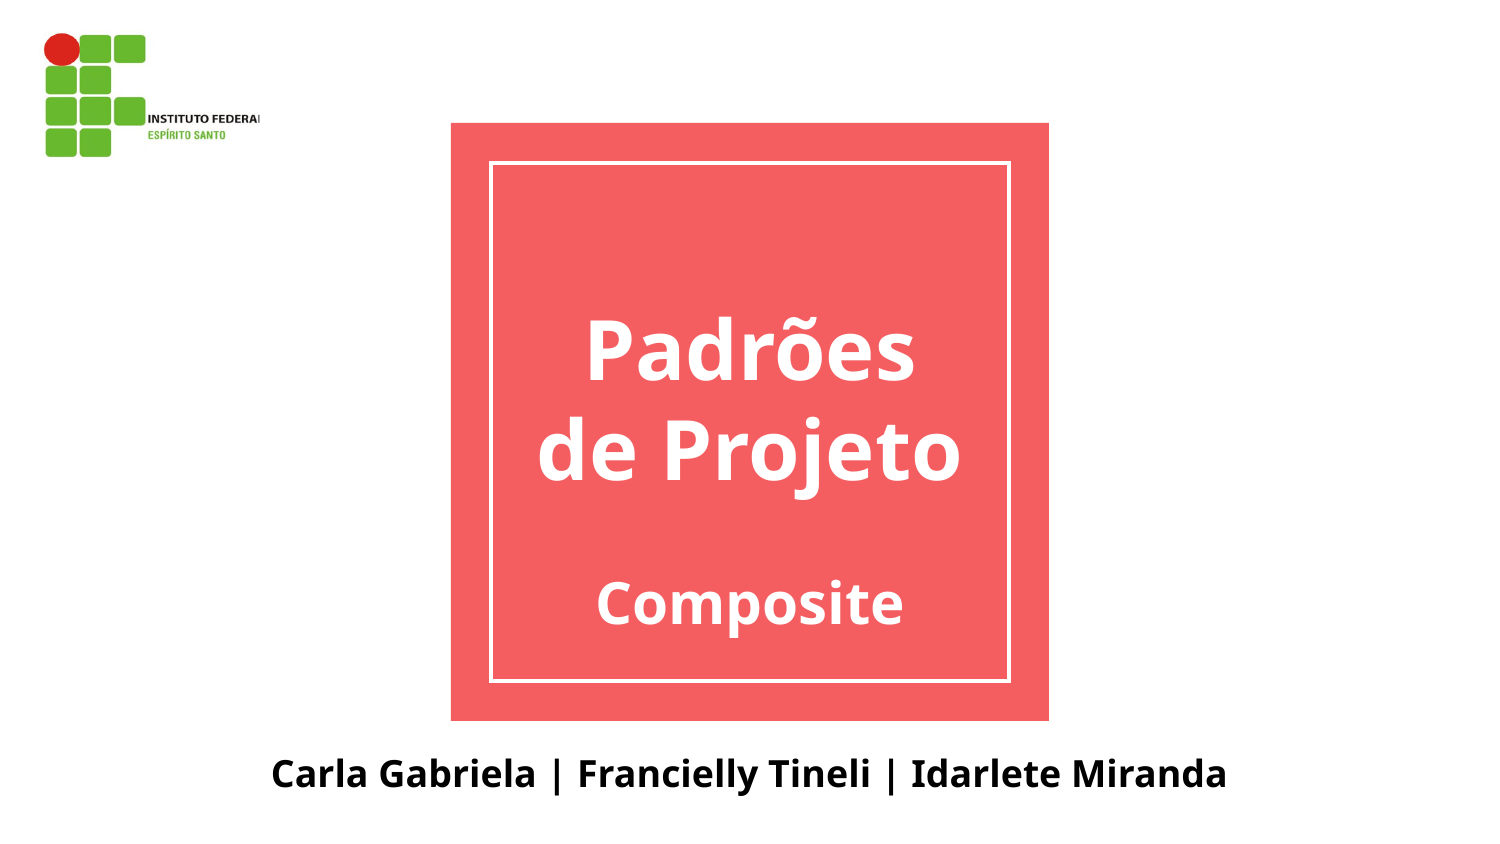

# Padrões de Projeto
Composite
Carla Gabriela | Francielly Tineli | Idarlete Miranda